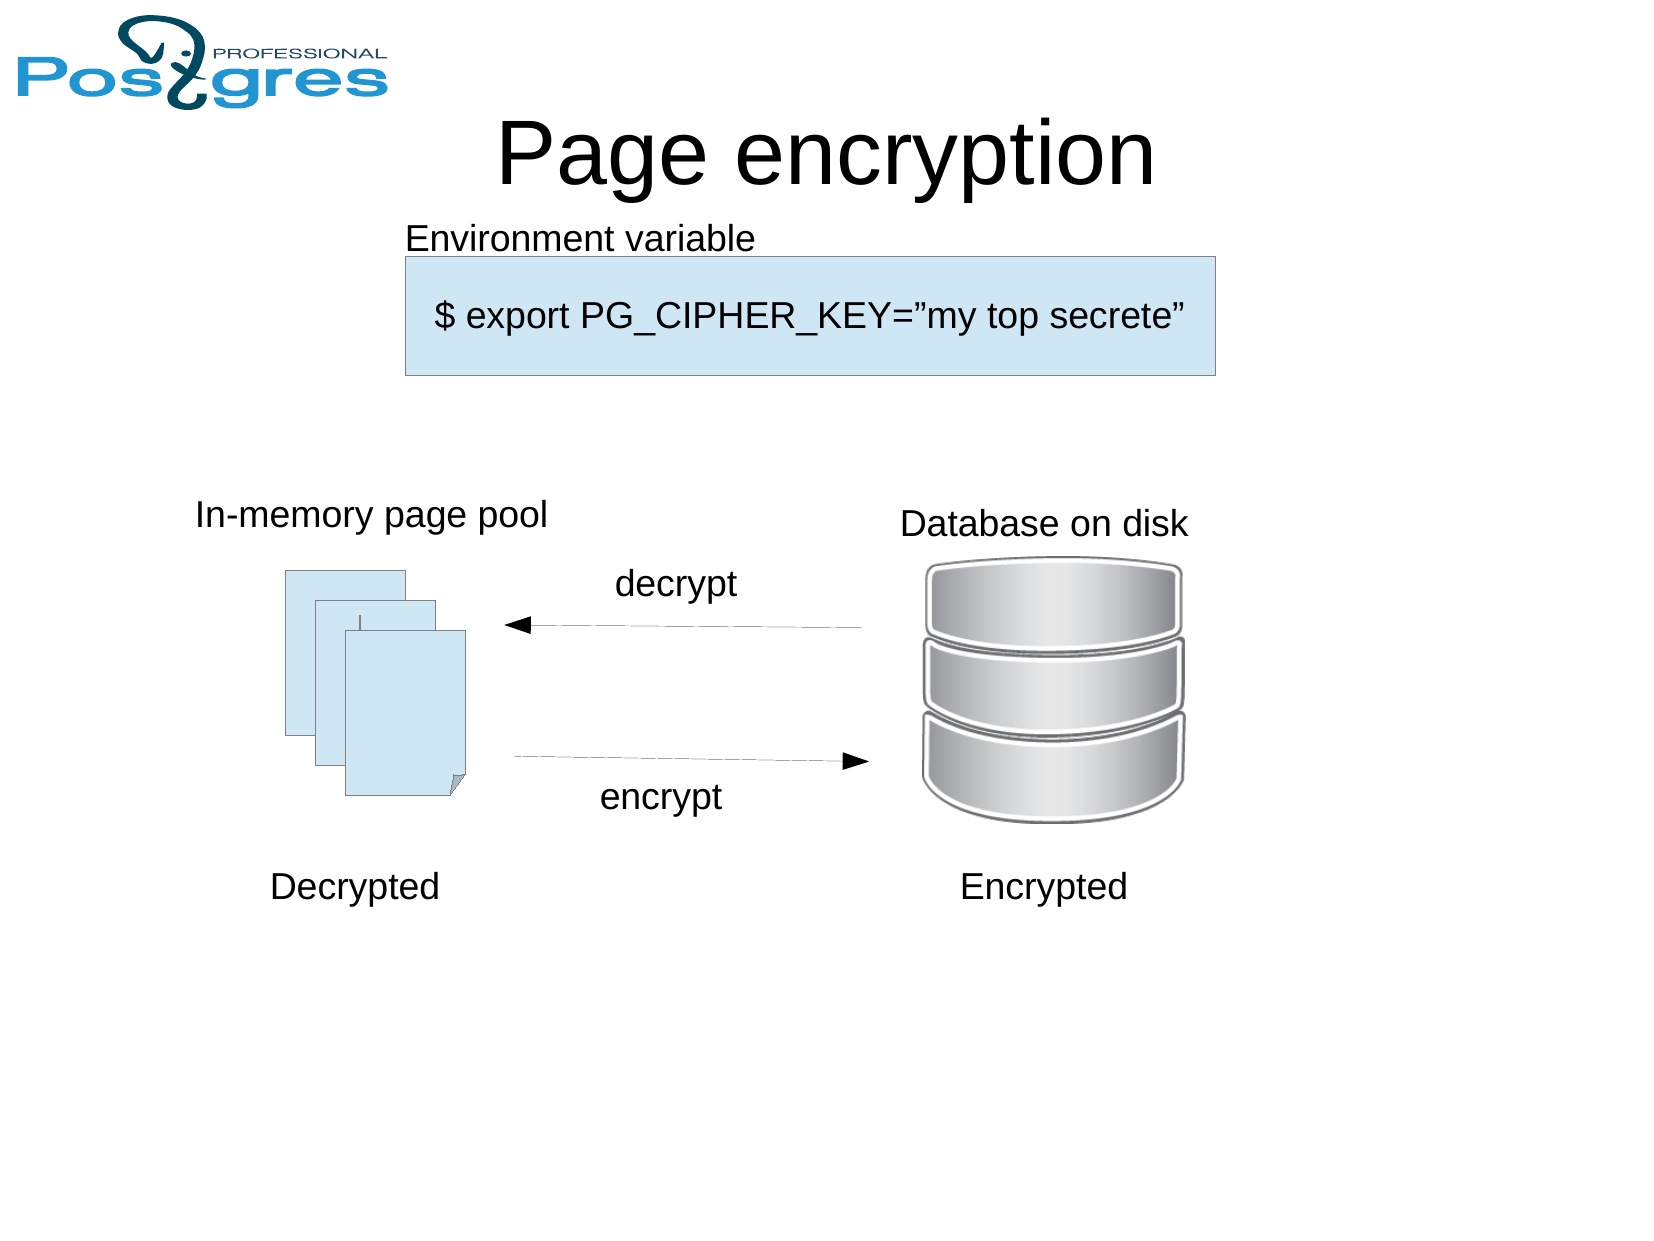

# Page encryption
Environment variable
$ export PG_CIPHER_KEY=”my top secrete”
$ export PG_CIPHER_KEY=”my top secrete”
In-memory page pool
Database on disk
decrypt
encrypt
Decrypted
Encrypted